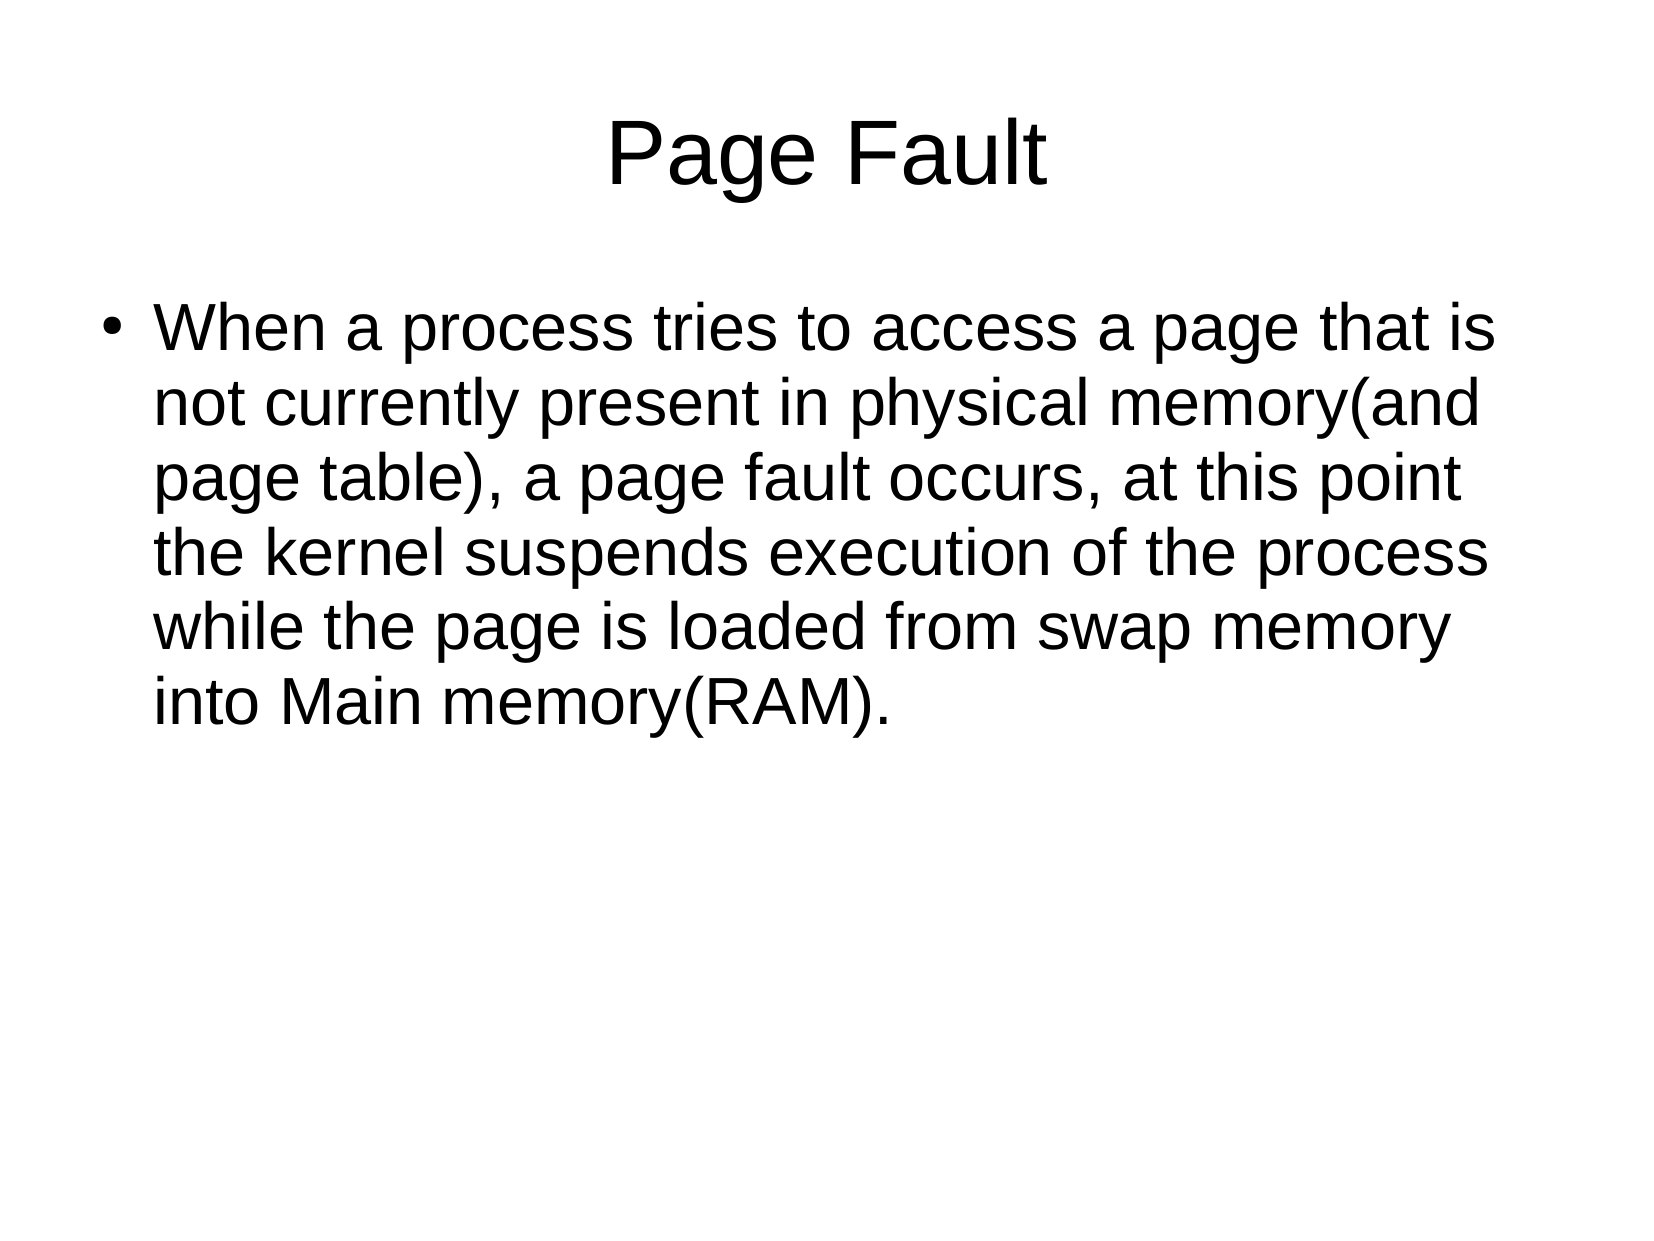

# Page Fault
When a process tries to access a page that is not currently present in physical memory(and page table), a page fault occurs, at this point the kernel suspends execution of the process while the page is loaded from swap memory into Main memory(RAM).